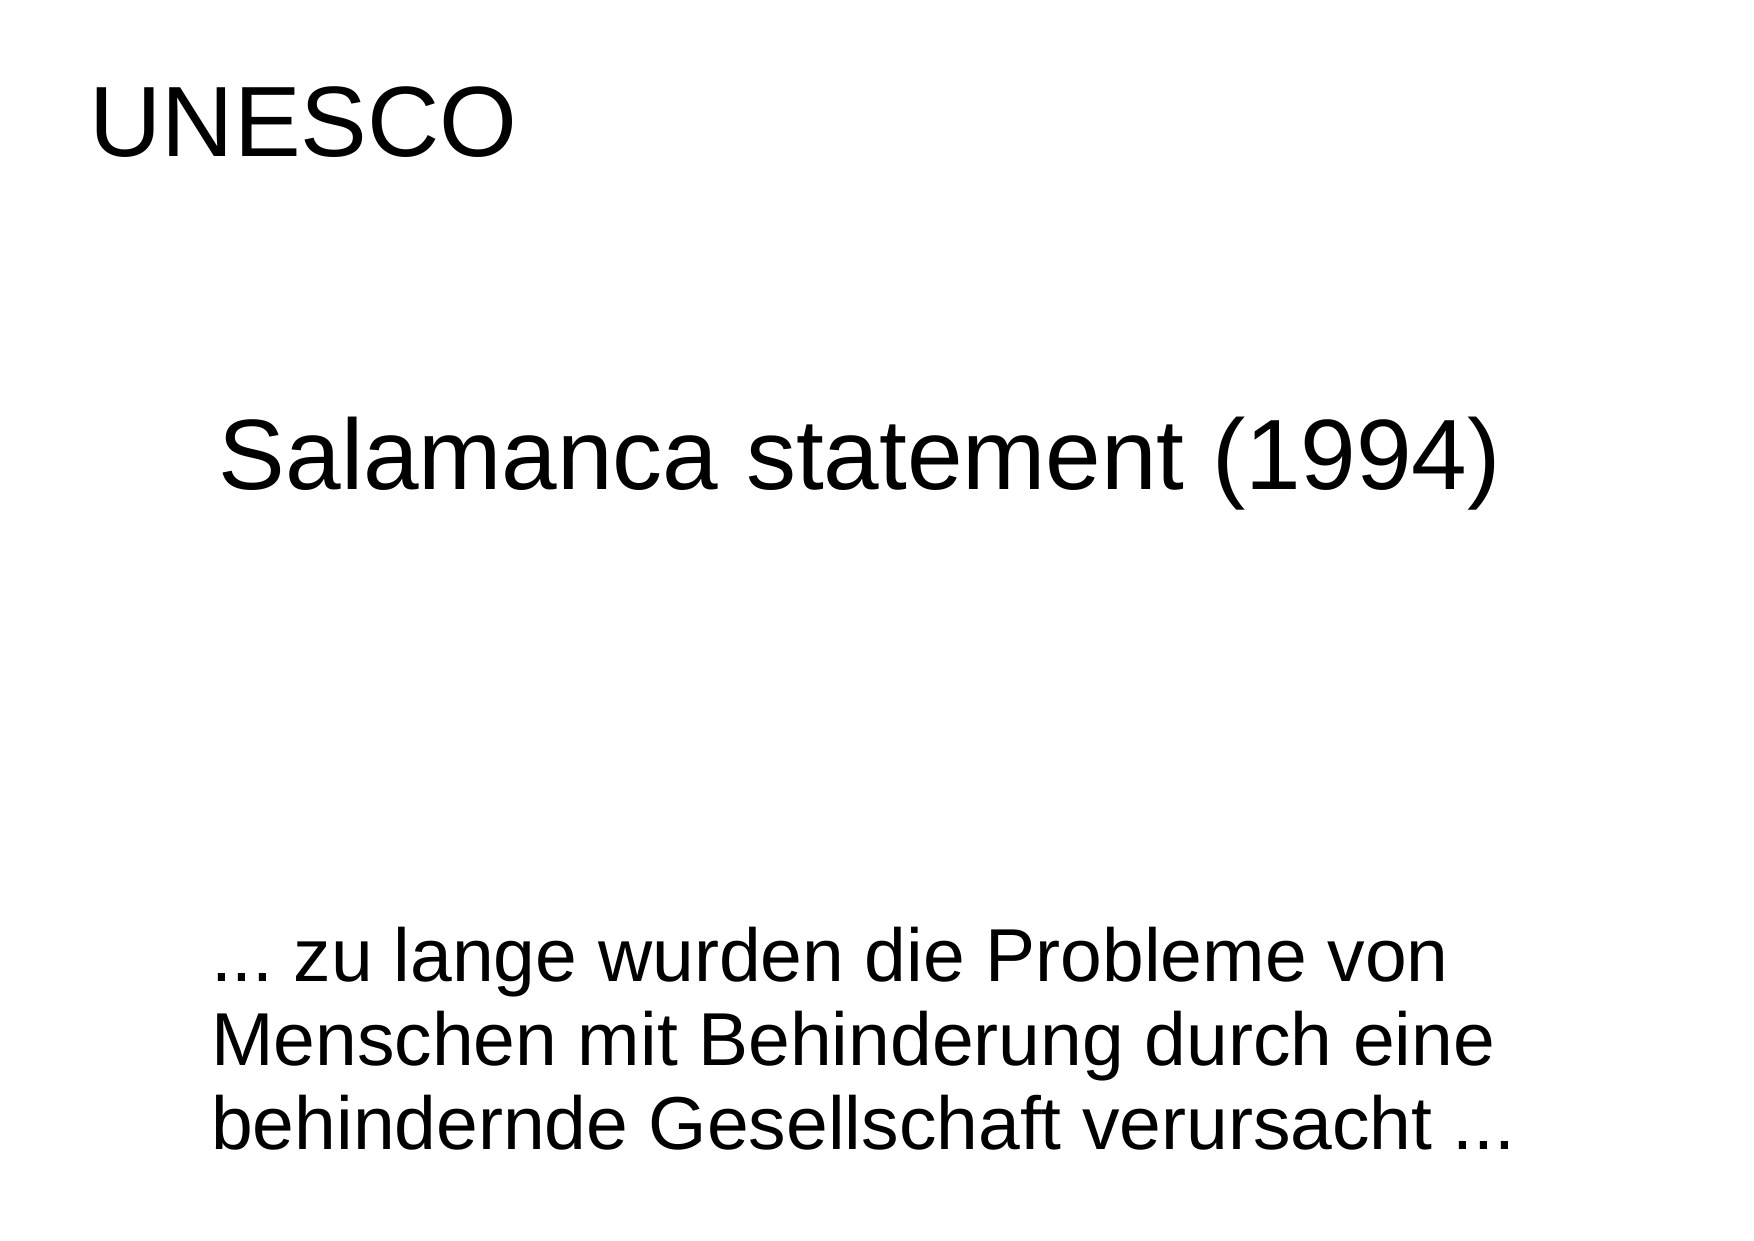

UNESCO
Salamanca statement (1994)
... zu lange wurden die Probleme von Menschen mit Behinderung durch eine behindernde Gesellschaft verursacht ...